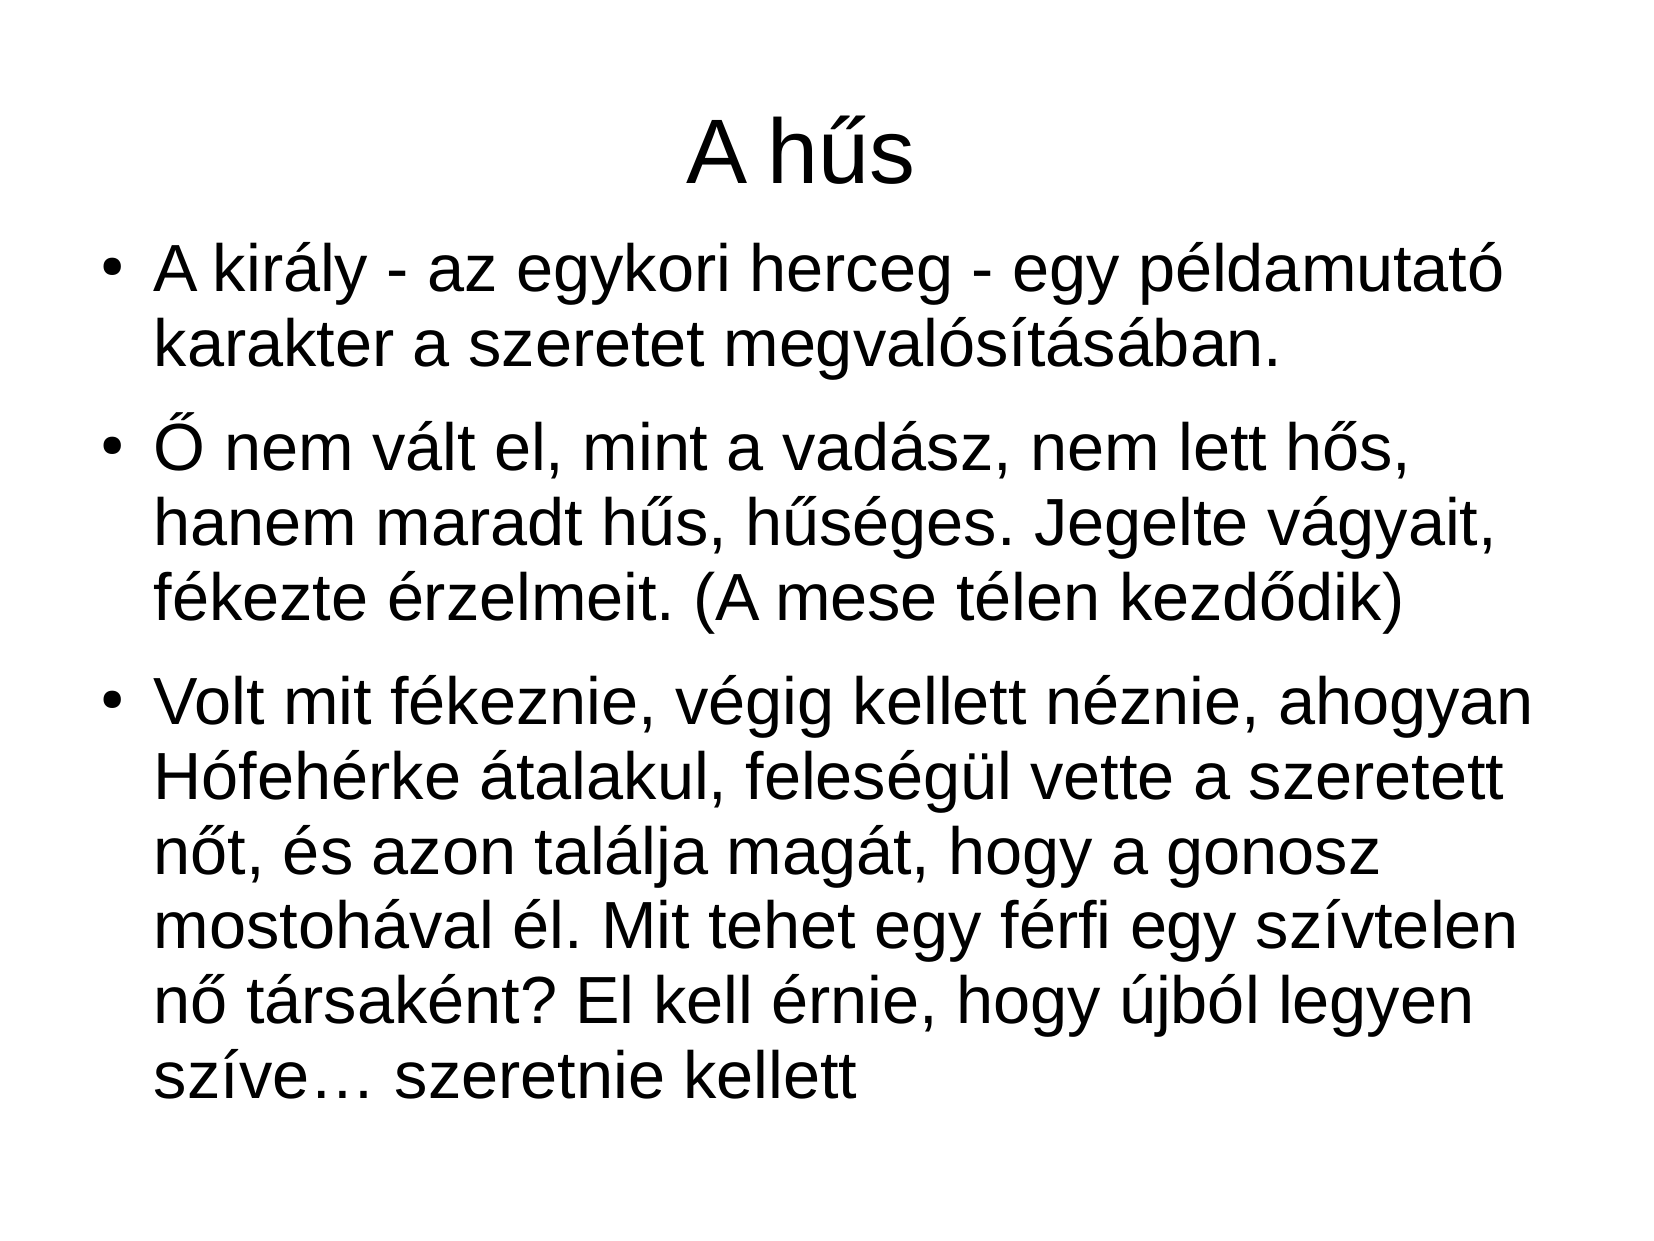

# A hűs
A király - az egykori herceg - egy példamutató karakter a szeretet megvalósításában.
Ő nem vált el, mint a vadász, nem lett hős, hanem maradt hűs, hűséges. Jegelte vágyait, fékezte érzelmeit. (A mese télen kezdődik)
Volt mit fékeznie, végig kellett néznie, ahogyan Hófehérke átalakul, feleségül vette a szeretett nőt, és azon találja magát, hogy a gonosz mostohával él. Mit tehet egy férfi egy szívtelen nő társaként? El kell érnie, hogy újból legyen szíve… szeretnie kellett